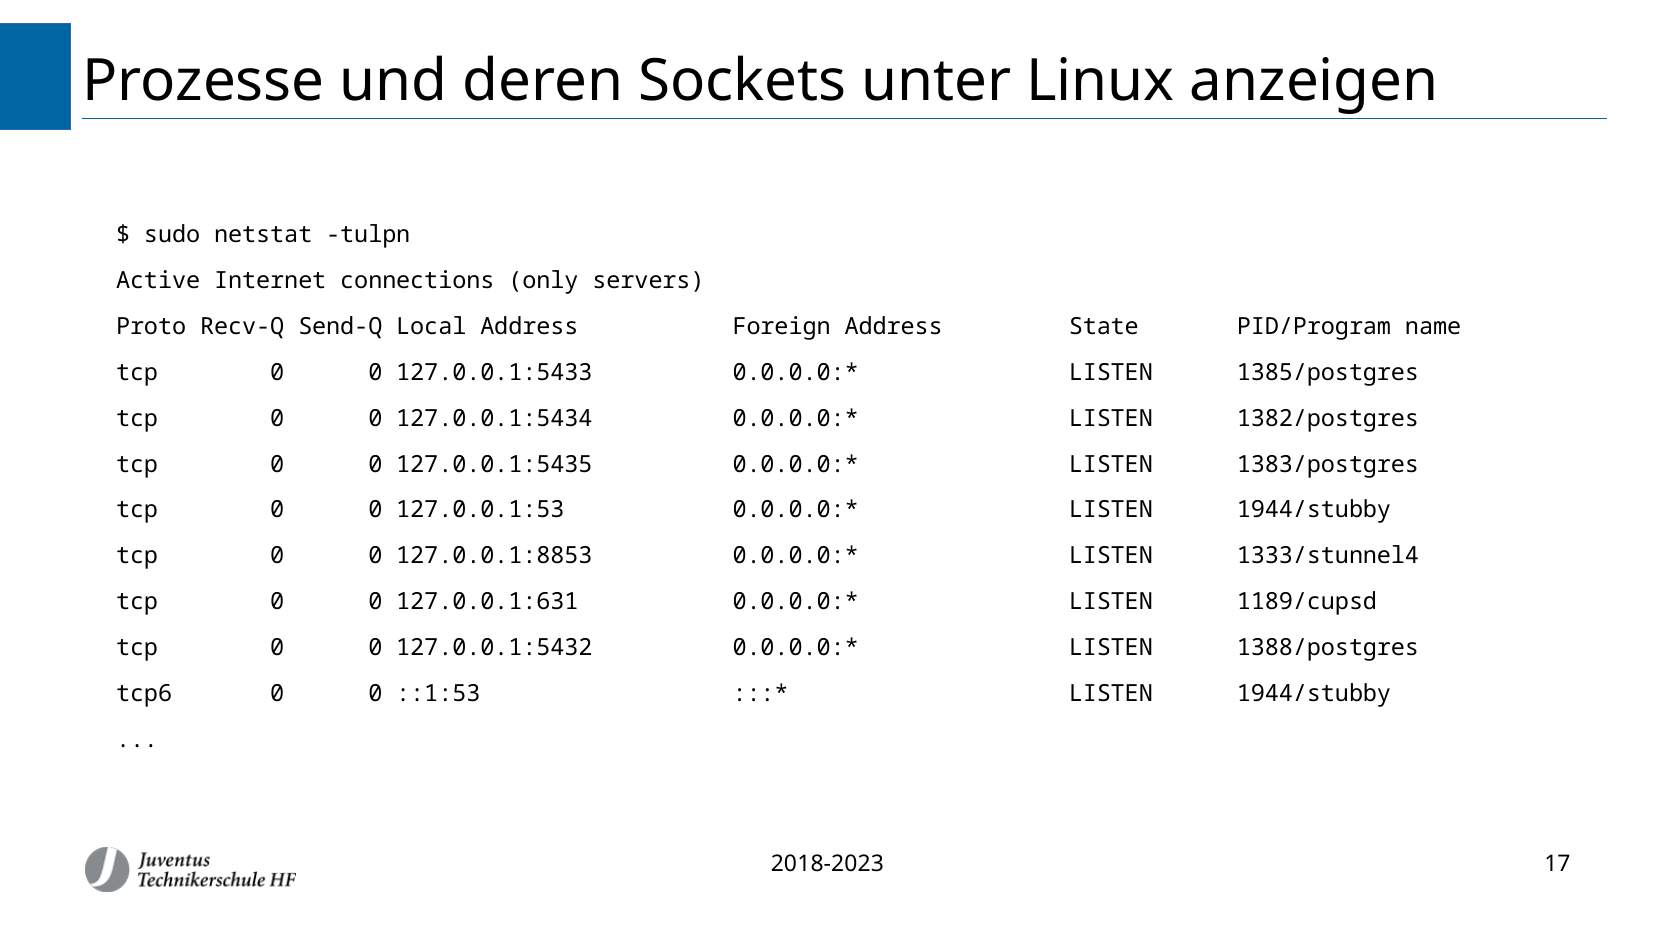

# Prozesse und deren Sockets unter Linux anzeigen
$ sudo netstat -tulpn
Active Internet connections (only servers)
Proto Recv-Q Send-Q Local Address Foreign Address State PID/Program name
tcp 0 0 127.0.0.1:5433 0.0.0.0:* LISTEN 1385/postgres
tcp 0 0 127.0.0.1:5434 0.0.0.0:* LISTEN 1382/postgres
tcp 0 0 127.0.0.1:5435 0.0.0.0:* LISTEN 1383/postgres
tcp 0 0 127.0.0.1:53 0.0.0.0:* LISTEN 1944/stubby
tcp 0 0 127.0.0.1:8853 0.0.0.0:* LISTEN 1333/stunnel4
tcp 0 0 127.0.0.1:631 0.0.0.0:* LISTEN 1189/cupsd
tcp 0 0 127.0.0.1:5432 0.0.0.0:* LISTEN 1388/postgres
tcp6 0 0 ::1:53 :::* LISTEN 1944/stubby
...
2018-2023
17